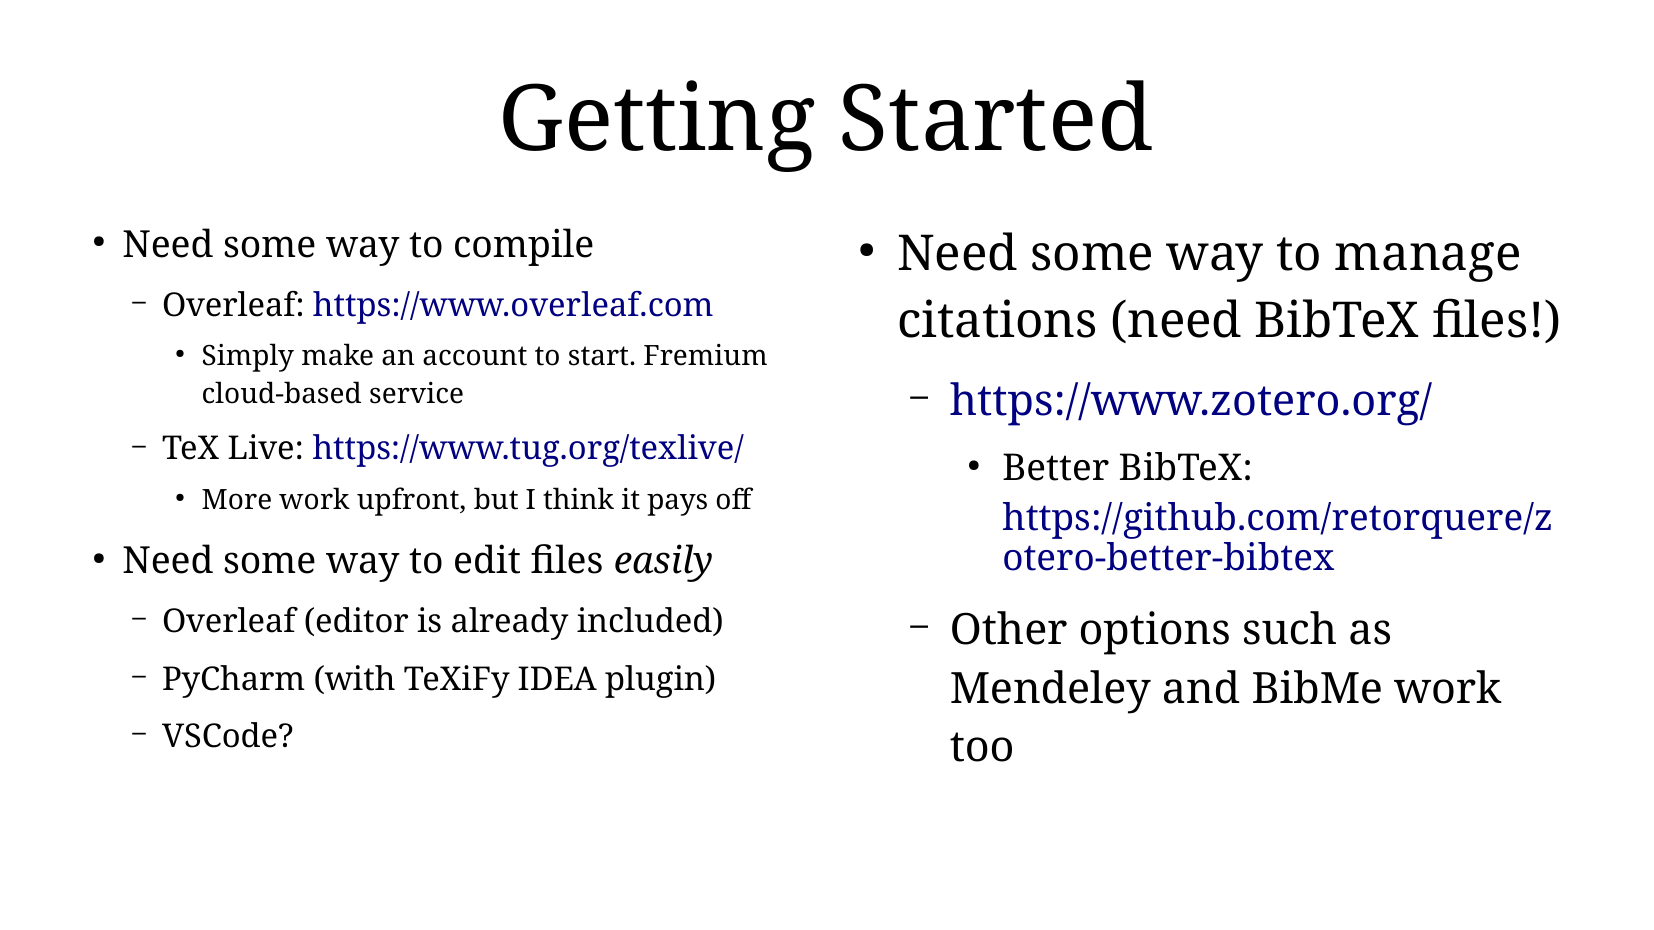

# Getting Started
Need some way to compile
Overleaf: https://www.overleaf.com
Simply make an account to start. Fremium cloud-based service
TeX Live: https://www.tug.org/texlive/
More work upfront, but I think it pays off
Need some way to edit files easily
Overleaf (editor is already included)
PyCharm (with TeXiFy IDEA plugin)
VSCode?
Need some way to manage citations (need BibTeX files!)
https://www.zotero.org/
Better BibTeX: https://github.com/retorquere/zotero-better-bibtex
Other options such as Mendeley and BibMe work too